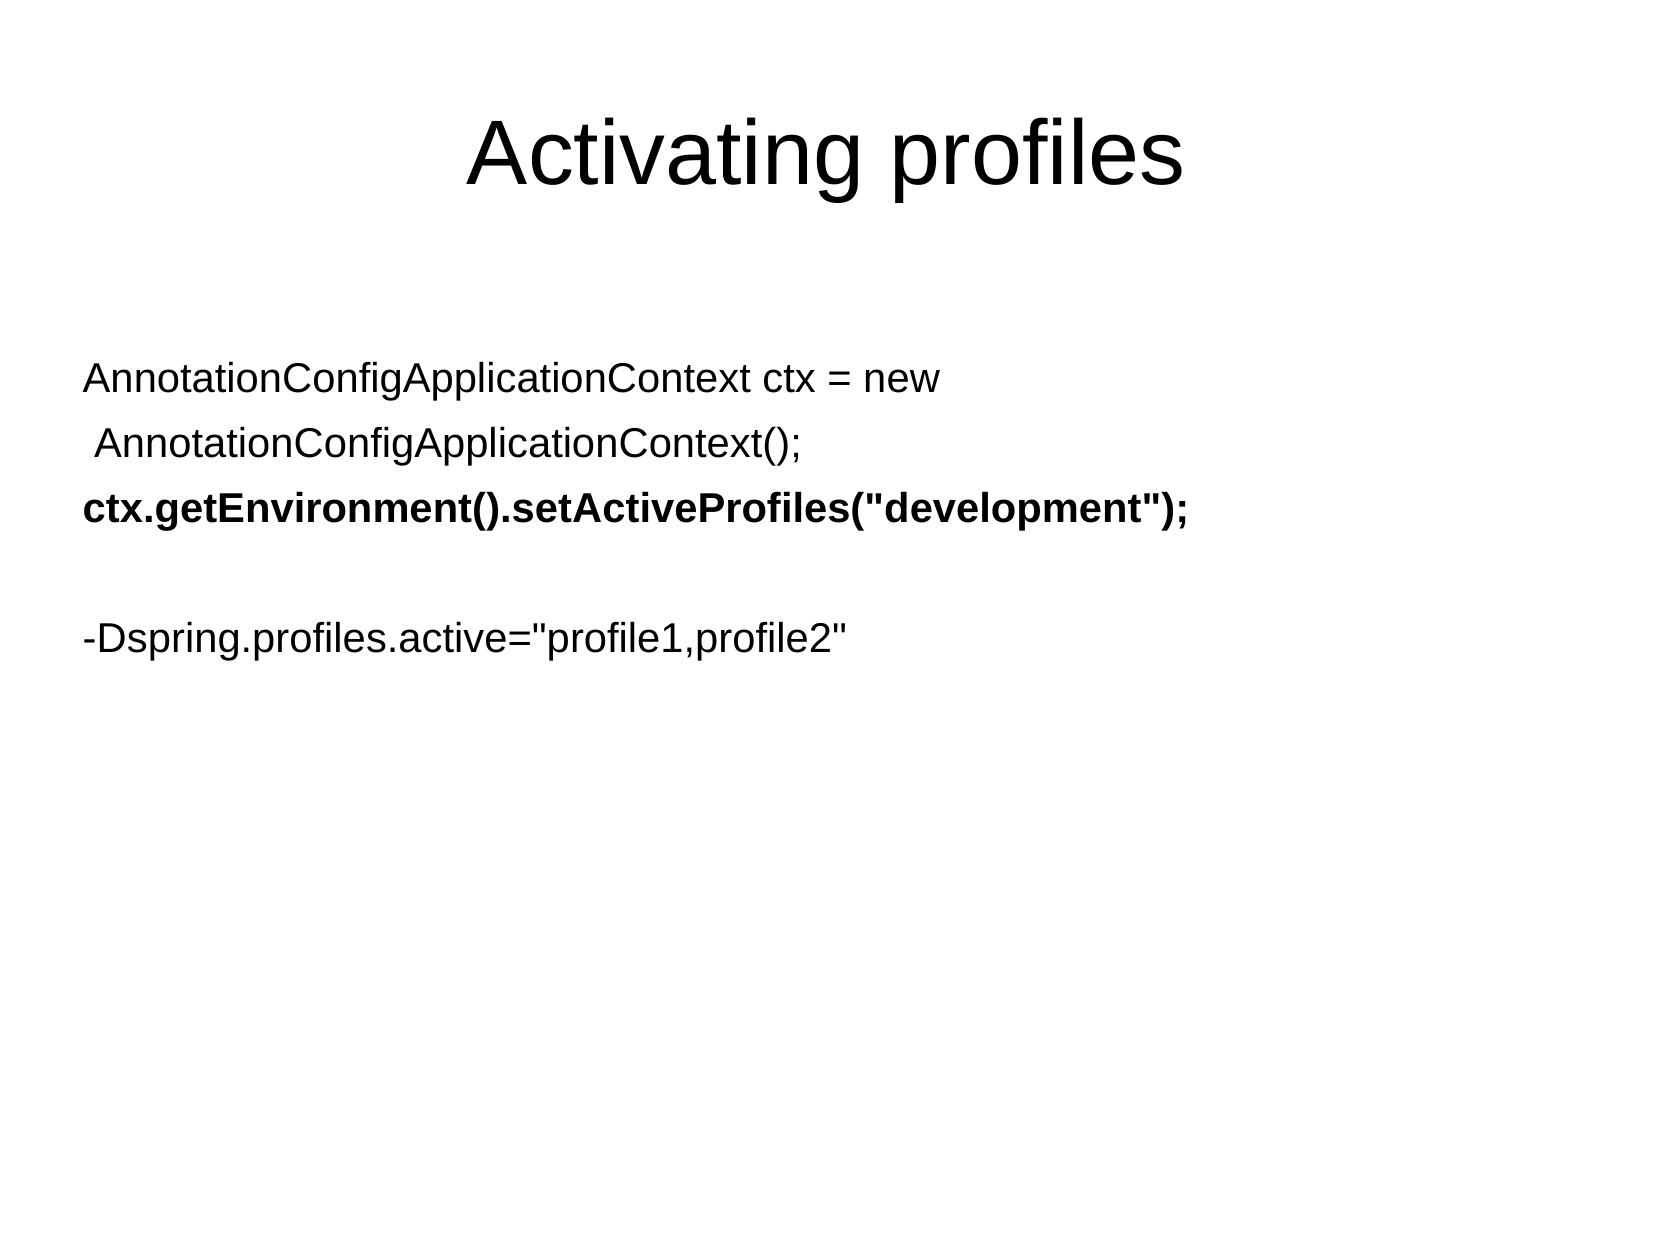

# Activating profiles
AnnotationConfigApplicationContext ctx = new
 AnnotationConfigApplicationContext();
ctx.getEnvironment().setActiveProfiles("development");
-Dspring.profiles.active="profile1,profile2"